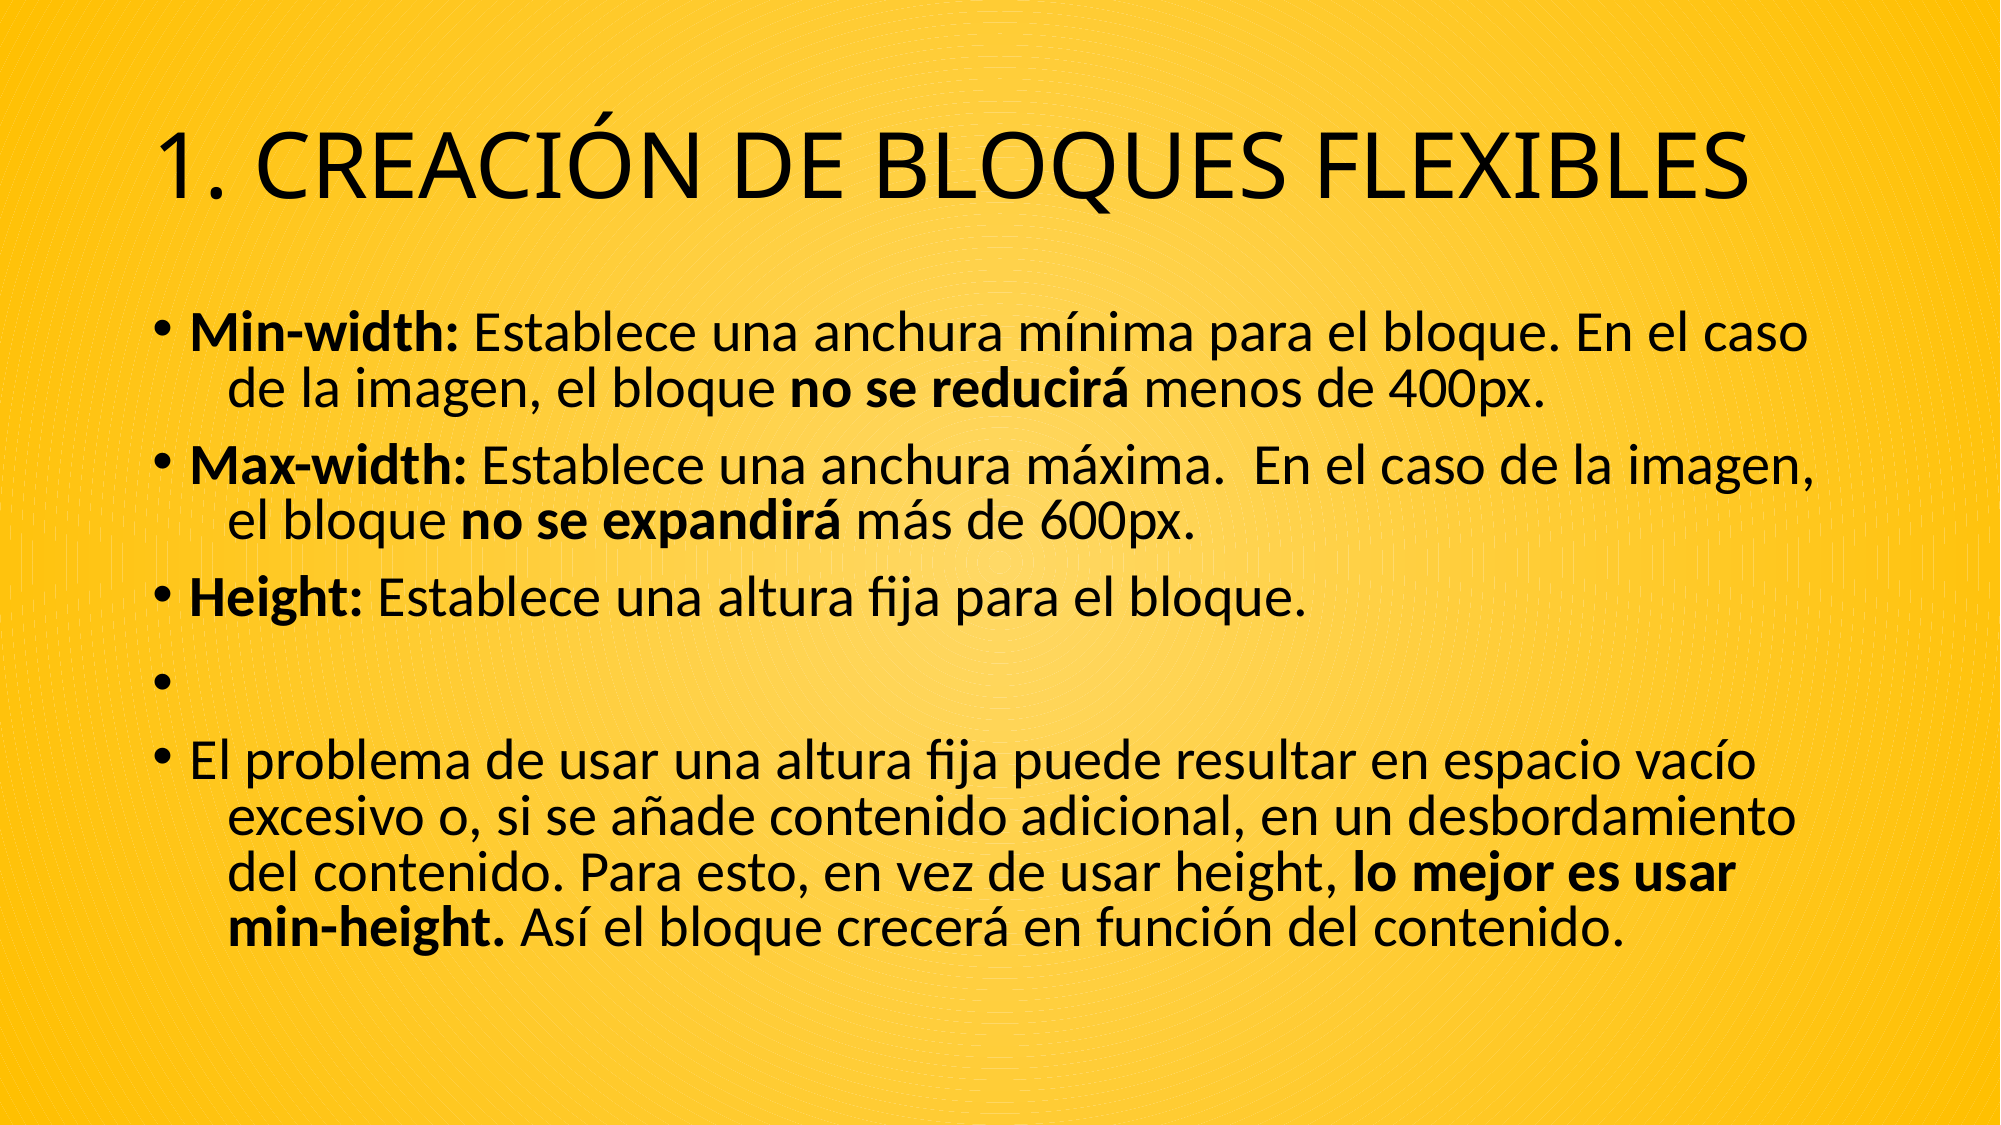

# 1. CREACIÓN DE BLOQUES FLEXIBLES
Min-width: Establece una anchura mínima para el bloque. En el caso de la imagen, el bloque no se reducirá menos de 400px.
Max-width: Establece una anchura máxima. En el caso de la imagen, el bloque no se expandirá más de 600px.
Height: Establece una altura fija para el bloque.
El problema de usar una altura fija puede resultar en espacio vacío excesivo o, si se añade contenido adicional, en un desbordamiento del contenido. Para esto, en vez de usar height, lo mejor es usar min-height. Así el bloque crecerá en función del contenido.